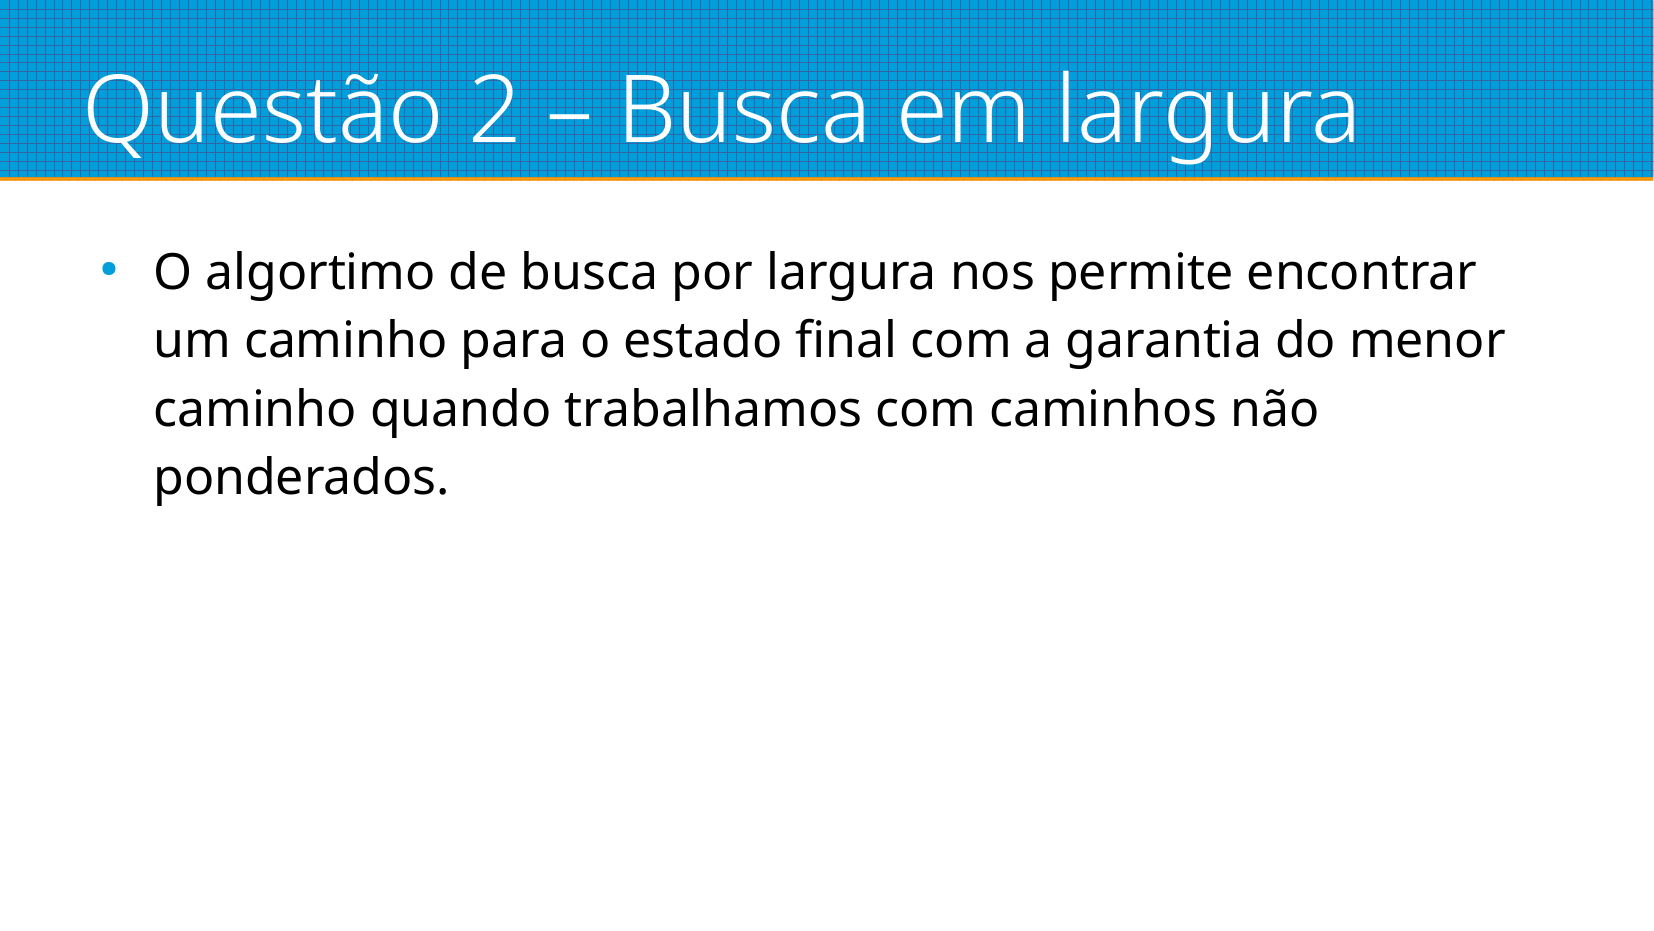

# Questão 2 – Busca em largura
O algortimo de busca por largura nos permite encontrar um caminho para o estado final com a garantia do menor caminho quando trabalhamos com caminhos não ponderados.